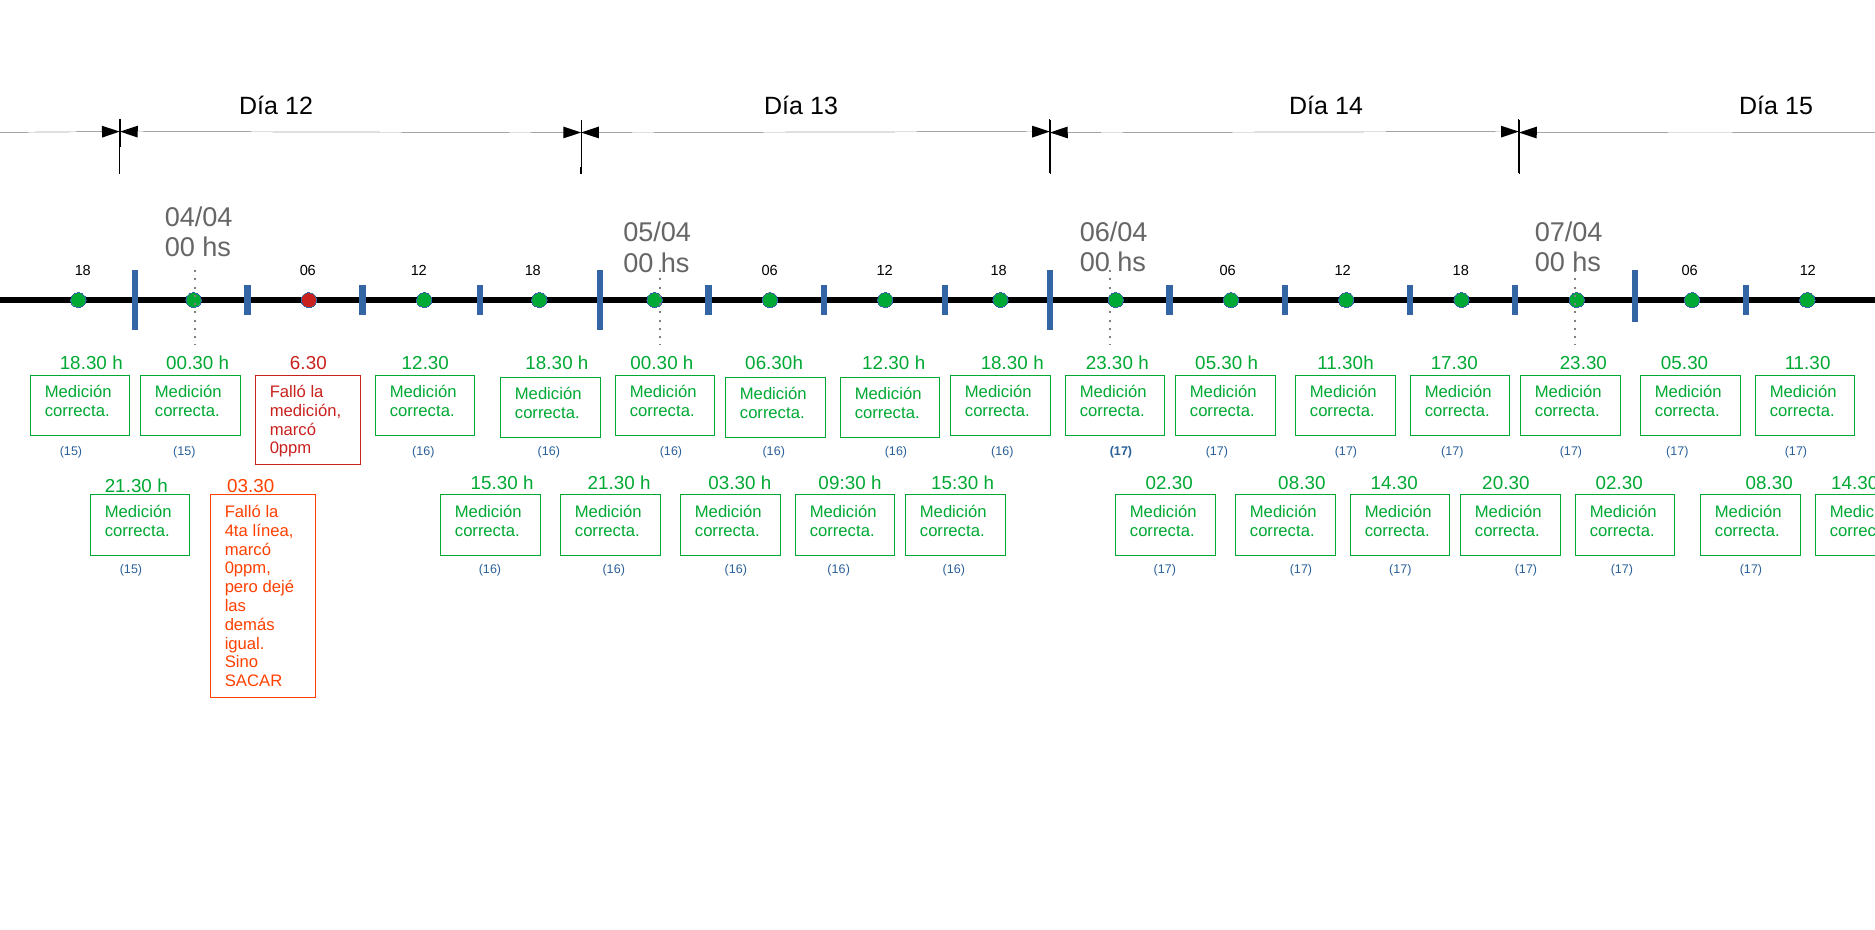

Día 12							Día 13							Día 14						Día 15
04/04
00 hs
06/04
00 hs
07/04
00 hs
05/04
00 hs
18 			06	 12		18			 06	 12		 18			 06	 12	 18			 06		12
18.30 h	 00.30 h	 6.30	 12.30	 18.30 h 00.30 h	 06.30h	 12.30 h	 18.30 h 23.30 h	 05.30 h	 11.30h	 17.30		23.30	 05.30		11.30
Medición correcta.
Medición correcta.
Falló la medición, marcó 0ppm
Medición correcta.
Medición correcta.
Medición correcta.
Medición correcta.
Medición correcta.
Medición correcta.
Medición correcta.
Medición correcta.
Medición correcta.
Medición correcta.
Medición correcta.
Medición correcta.
Medición correcta.
(15)	 (15)			 (16)	 (16)	 	(16) (16)		(16)	 (16)		(17)	 (17)		(17)	 (17)		(17)	 (17)		(17)
15.30 h	 21.30 h 03.30 h 09:30 h	 15:30 h			02.30	 08.30	14.30	 20.30	02.30		08.30	 14.30
21.30 h	 03.30
Medición correcta.
Falló la 4ta línea, marcó 0ppm, pero dejé las demás igual. Sino SACAR
Medición correcta.
Medición correcta.
Medición correcta.
Medición correcta.
Medición correcta.
Medición correcta.
Medición correcta.
Medición correcta.
Medición correcta.
Medición correcta.
Medición correcta.
Medición correcta.
(15)
 (16)	 (16)	 (16) (16)	 (16)	 		 (17)		(17)	 (17)		(17)	 (17)		(17)